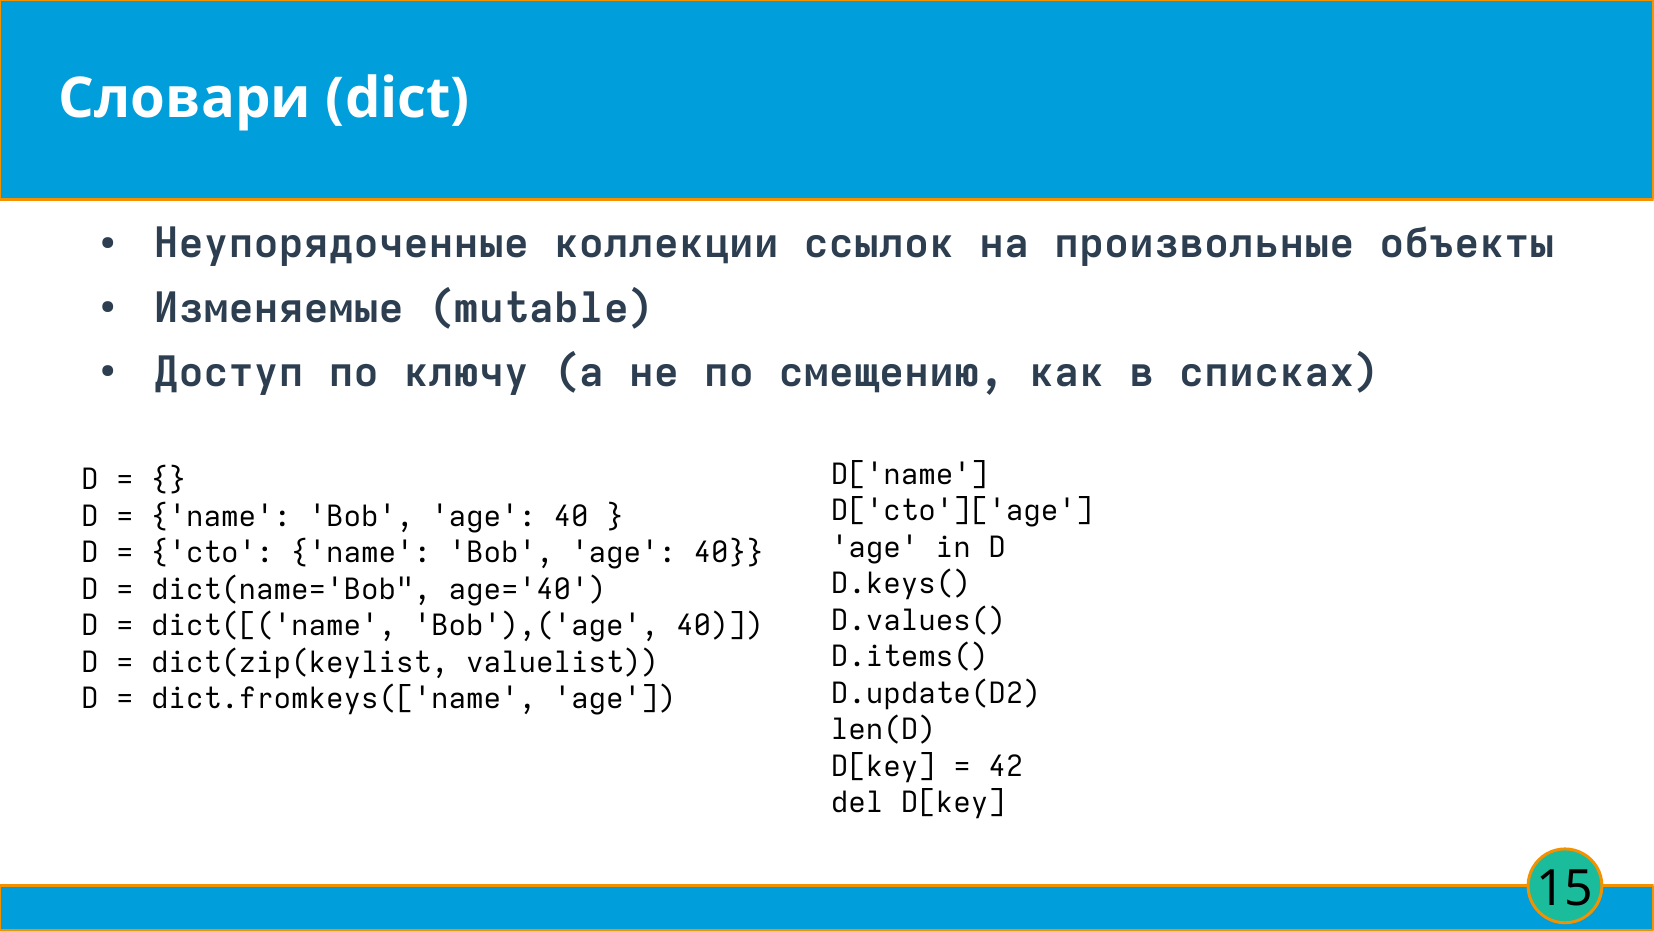

# Словари (dict)
Неупорядоченные коллекции ссылок на произвольные объекты
Изменяемые (mutable)
Доступ по ключу (а не по смещению, как в списках)
D['name']
D['cto']['age']
'age' in D
D.keys()
D.values()
D.items()
D.update(D2)
len(D)
D[key] = 42
del D[key]
D = {}
D = {'name': 'Bob', 'age': 40 }
D = {'cto': {'name': 'Bob', 'age': 40}}
D = dict(name='Bob", age='40')
D = dict([('name', 'Bob'),('age', 40)])
D = dict(zip(keylist, valuelist))
D = dict.fromkeys(['name', 'age'])